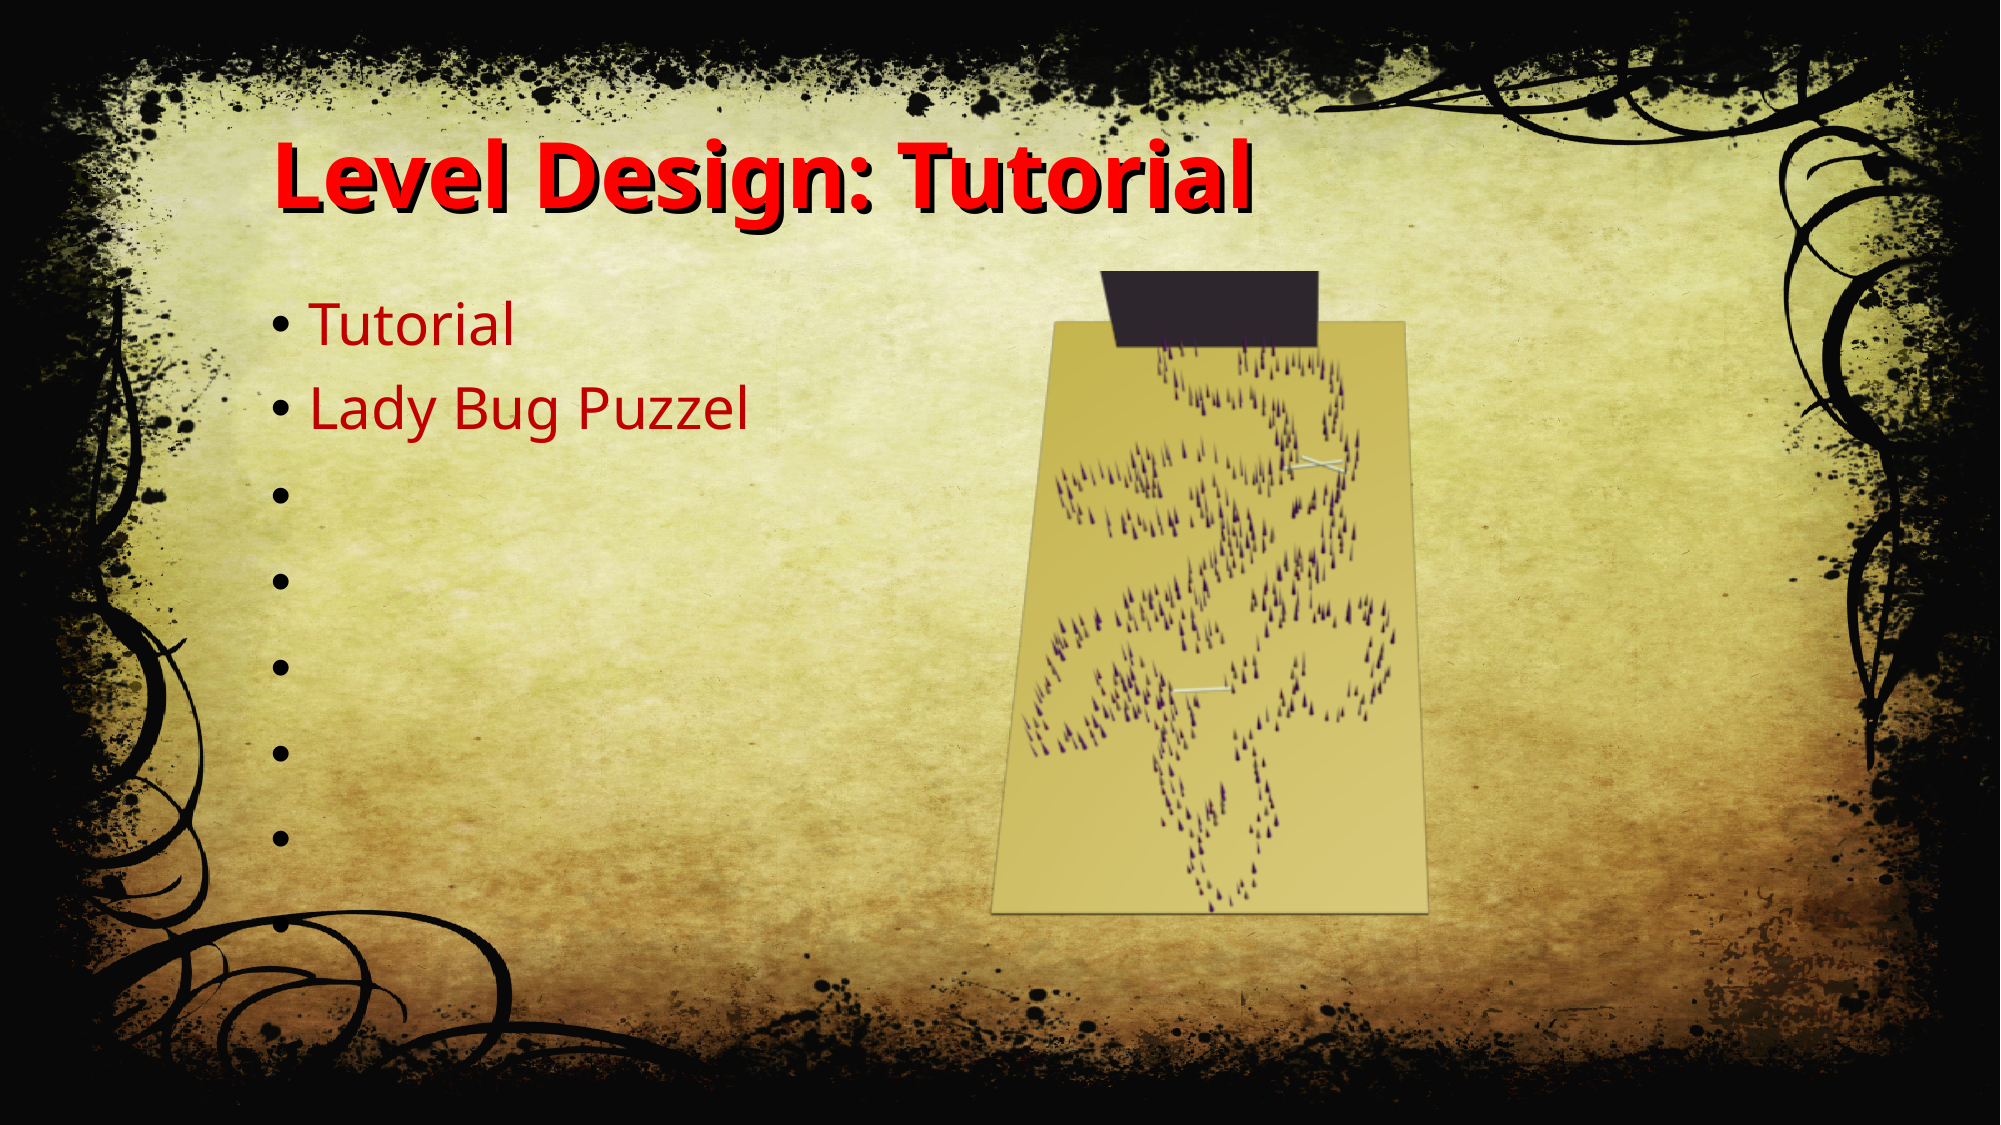

# Level Design: Tutorial
Tutorial
Lady Bug Puzzel